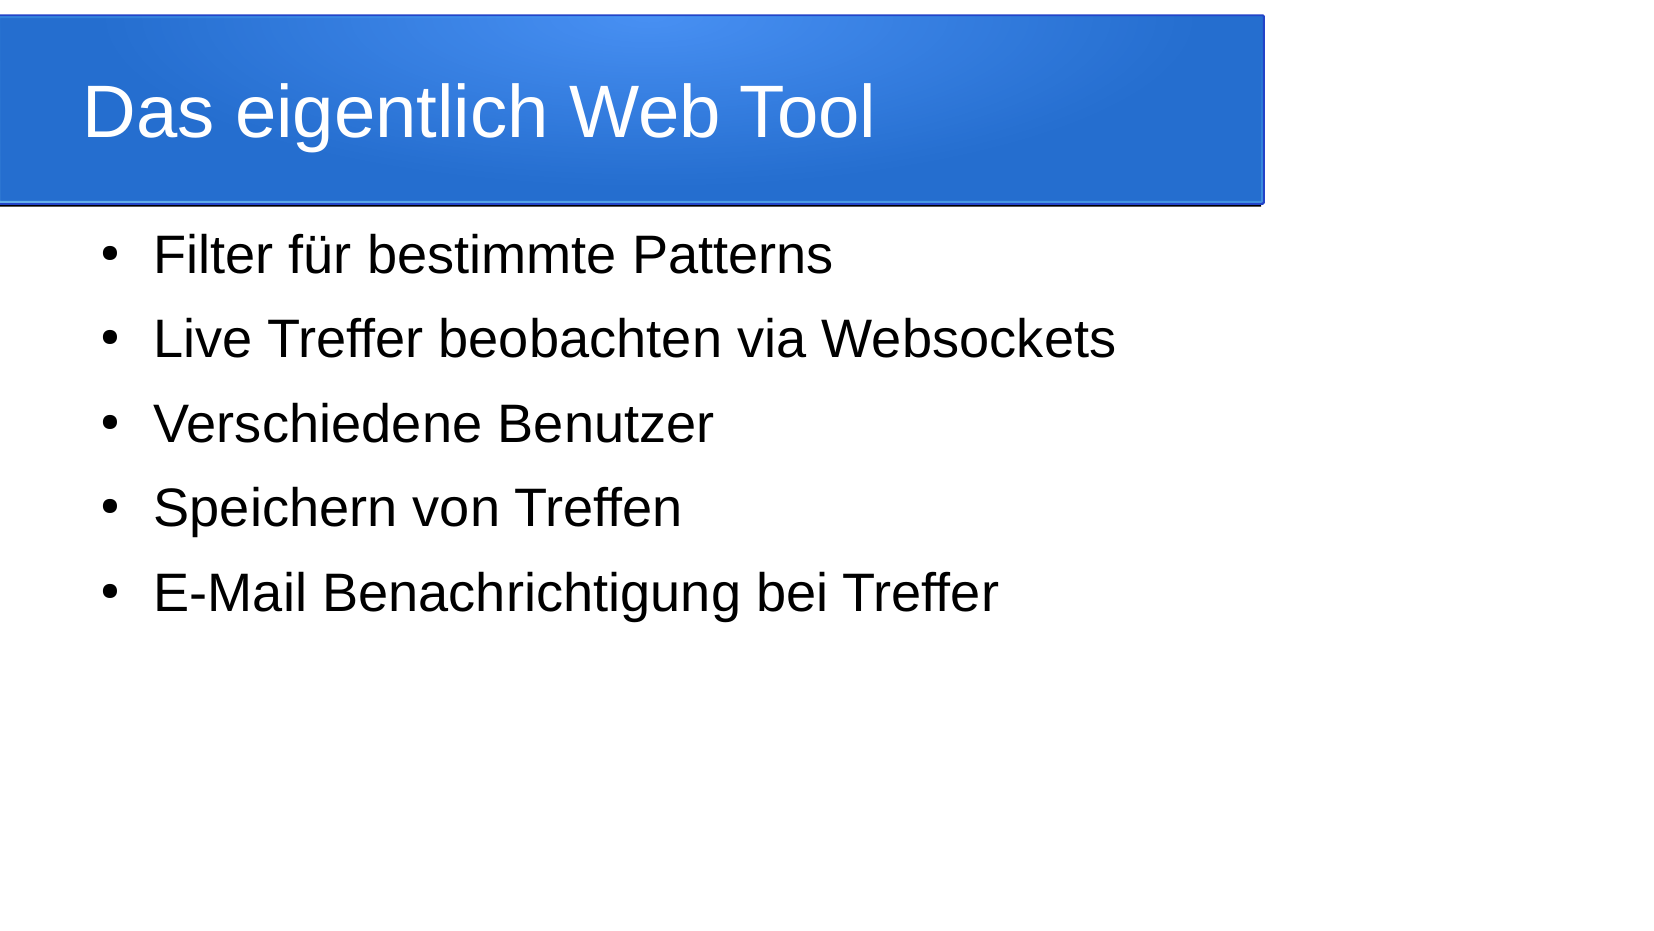

# Das eigentlich Web Tool
Filter für bestimmte Patterns
Live Treffer beobachten via Websockets
Verschiedene Benutzer
Speichern von Treffen
E-Mail Benachrichtigung bei Treffer